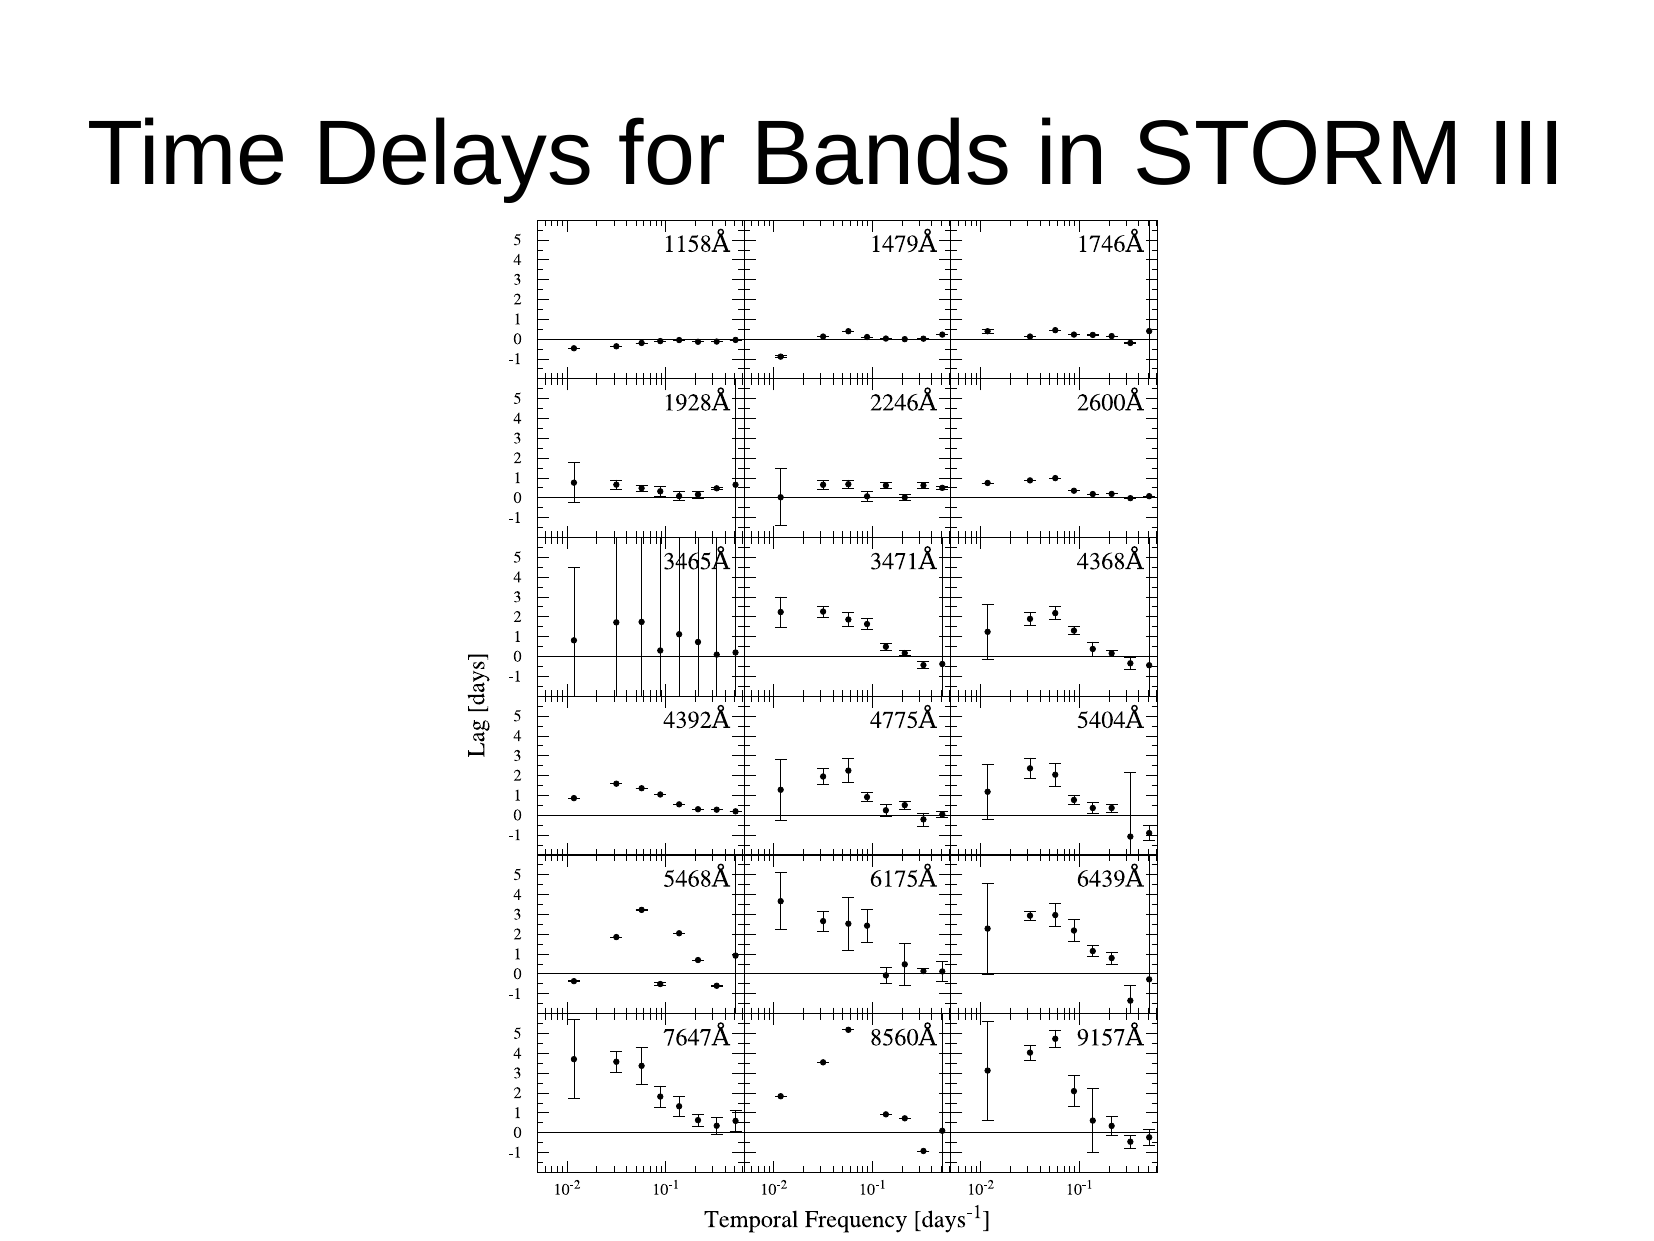

# Time Delays for Bands in STORM III